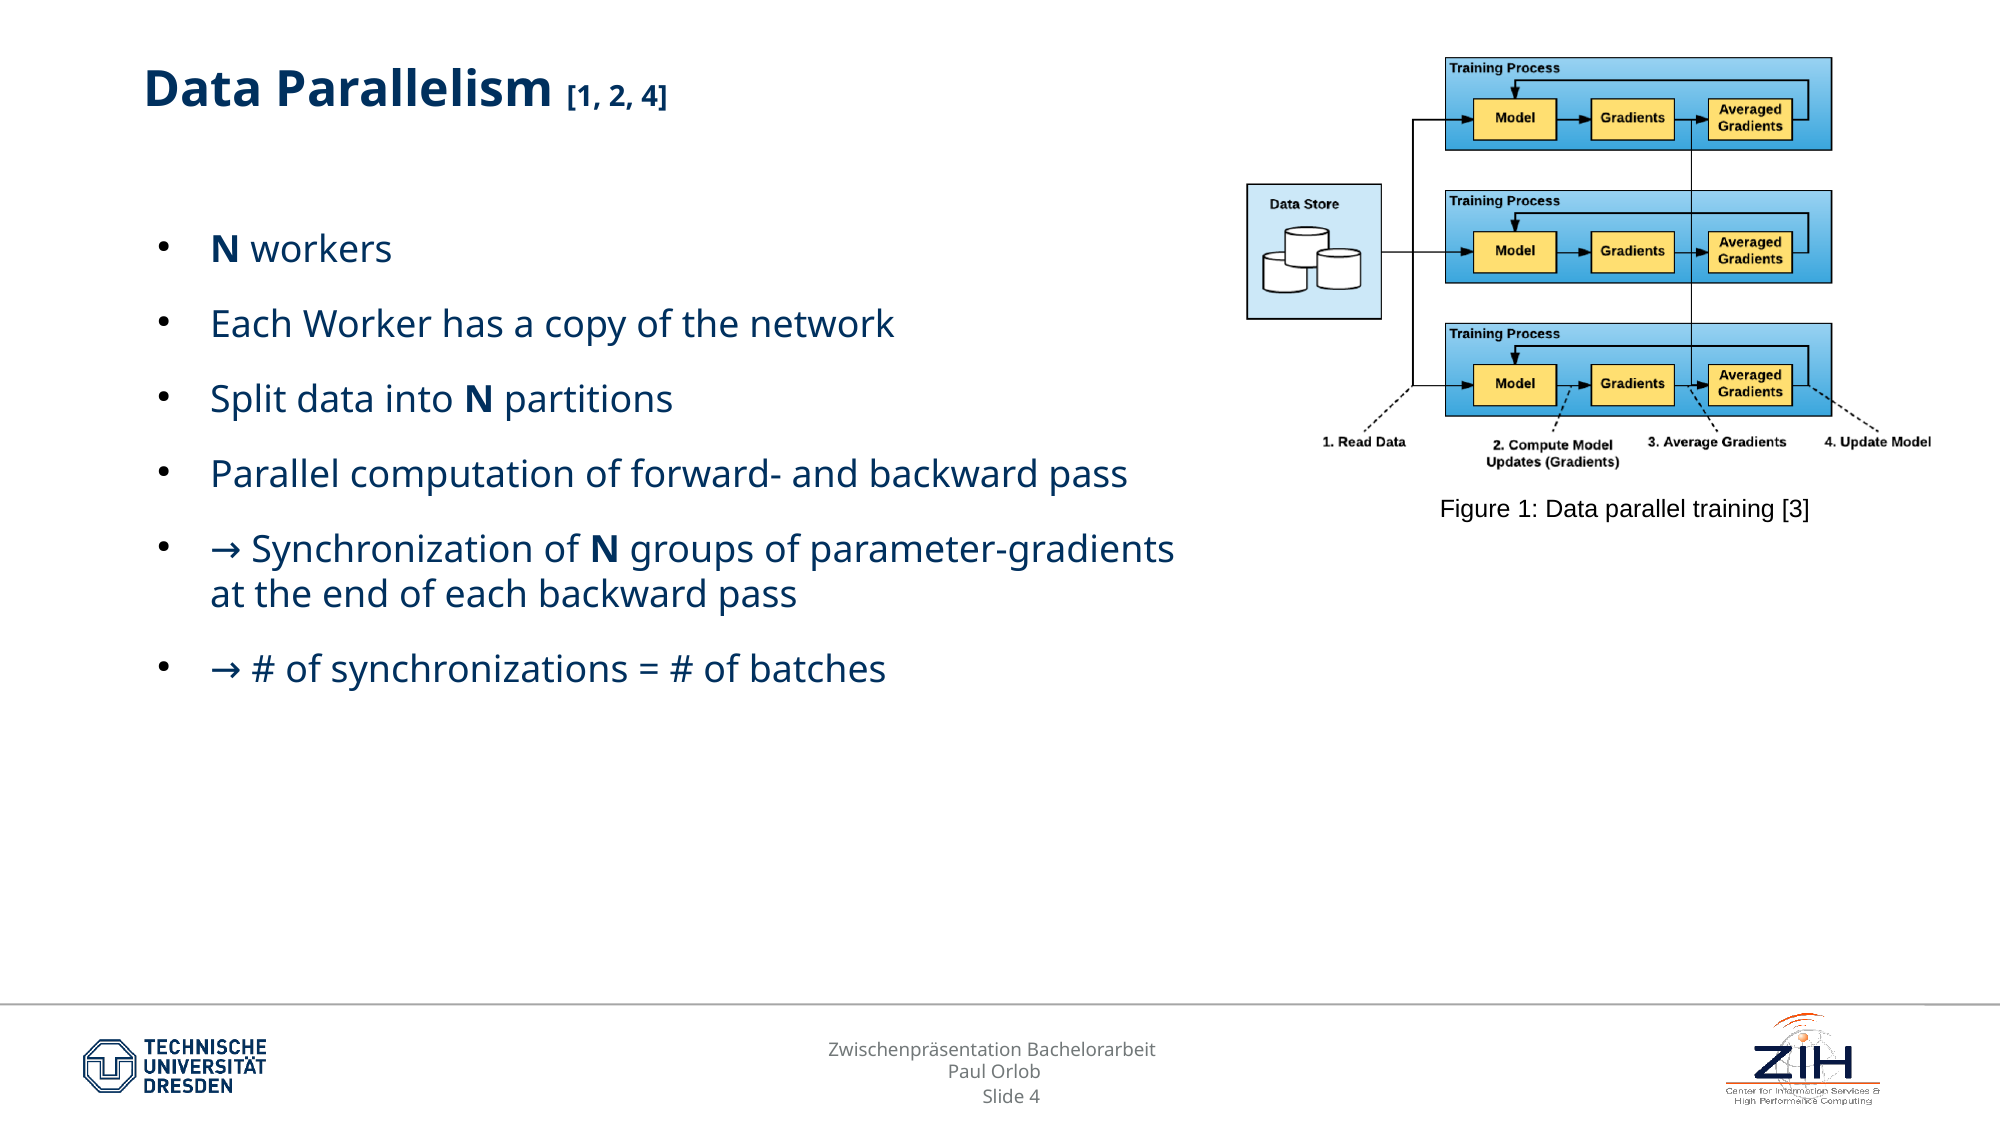

Data Parallelism [1, 2, 4]
# N workers
Each Worker has a copy of the network
Split data into N partitions
Parallel computation of forward- and backward pass
→ Synchronization of N groups of parameter-gradients at the end of each backward pass
→ # of synchronizations = # of batches
Figure 1: Data parallel training [3]